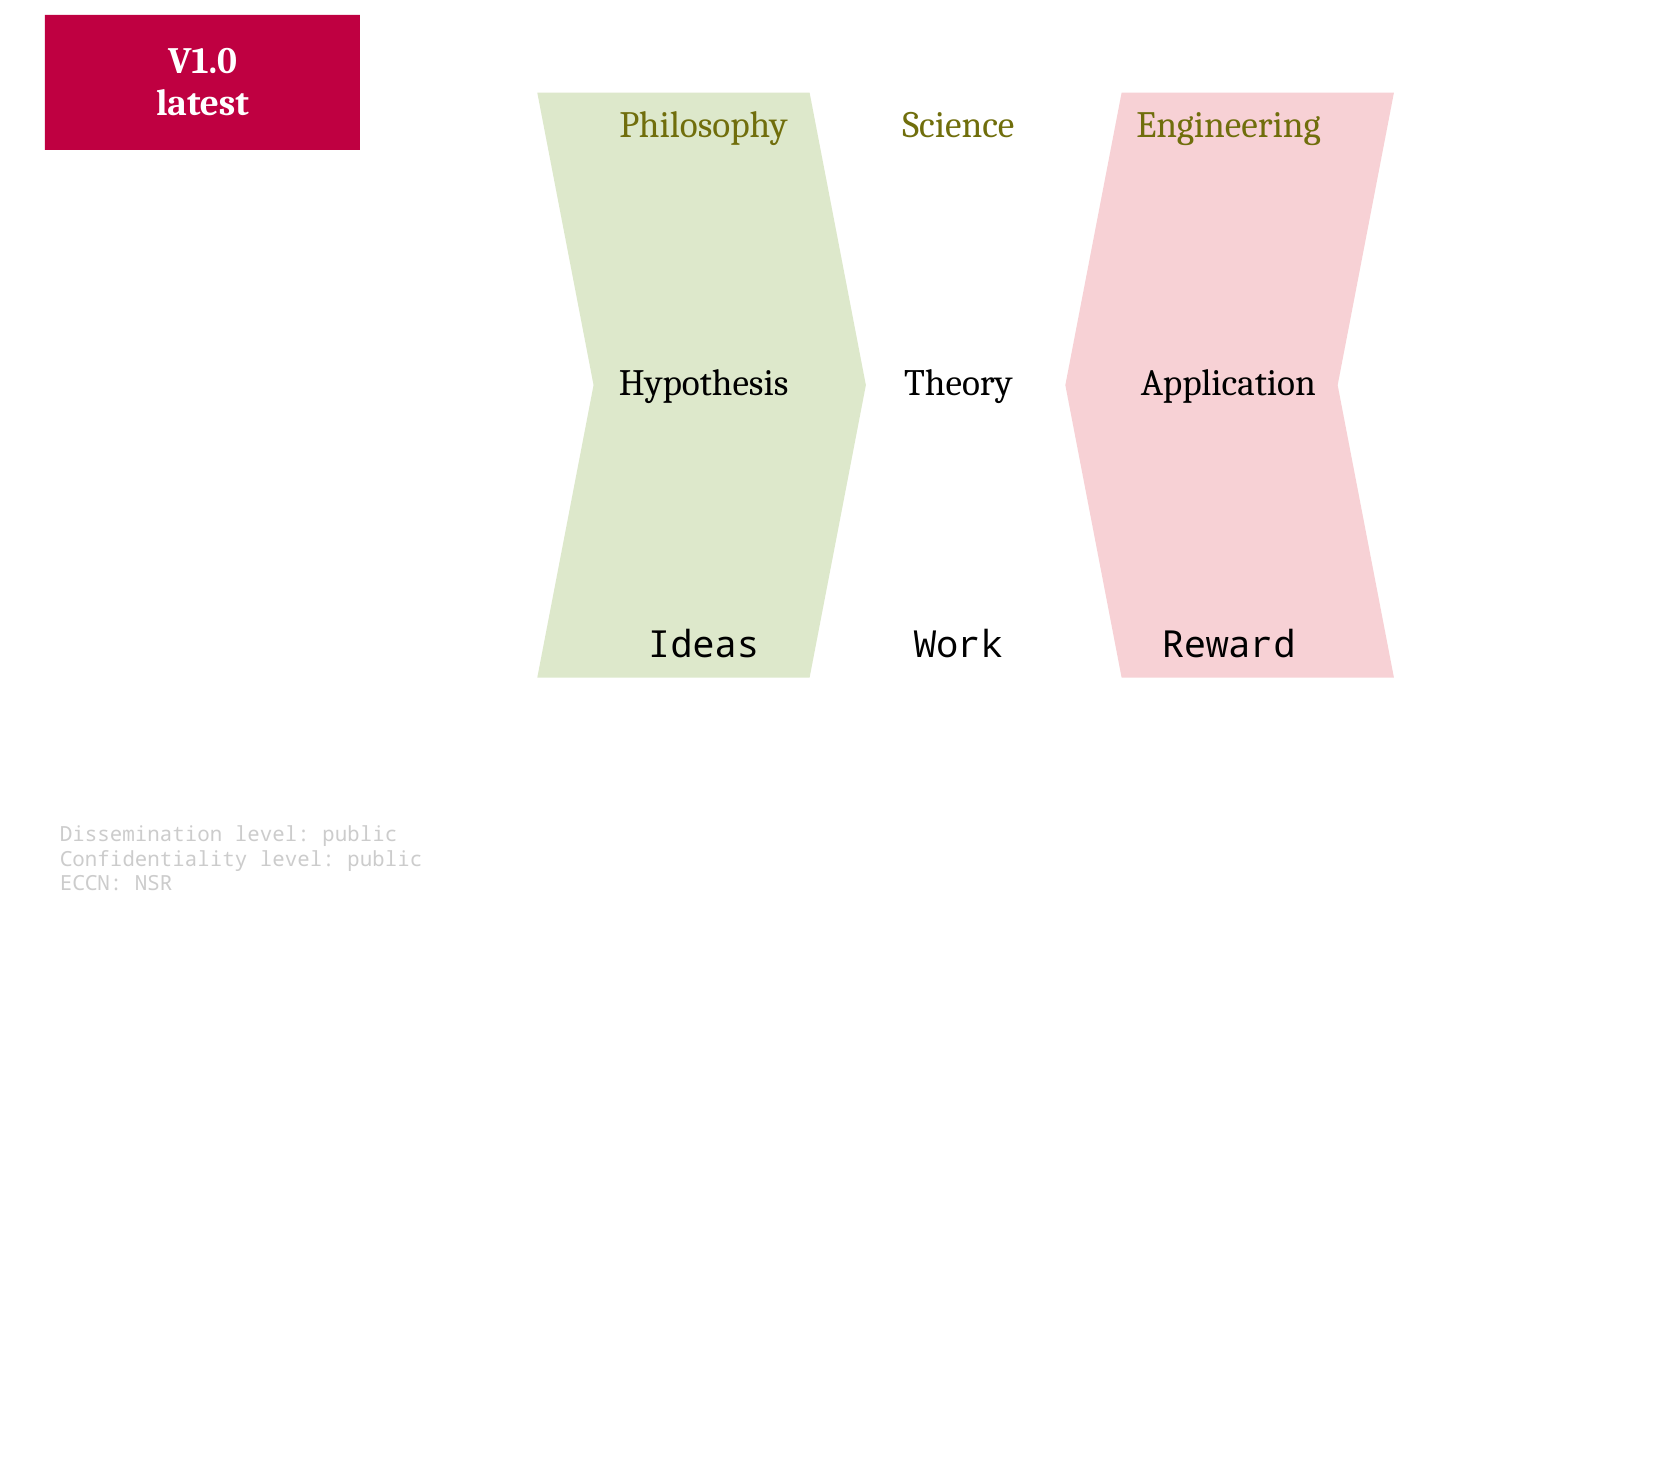

V1.0
latest
Philosophy
Engineering
Science
Hypothesis
Application
Theory
Reward
Ideas
Work
Dissemination level: public
Confidentiality level: public
ECCN: NSR